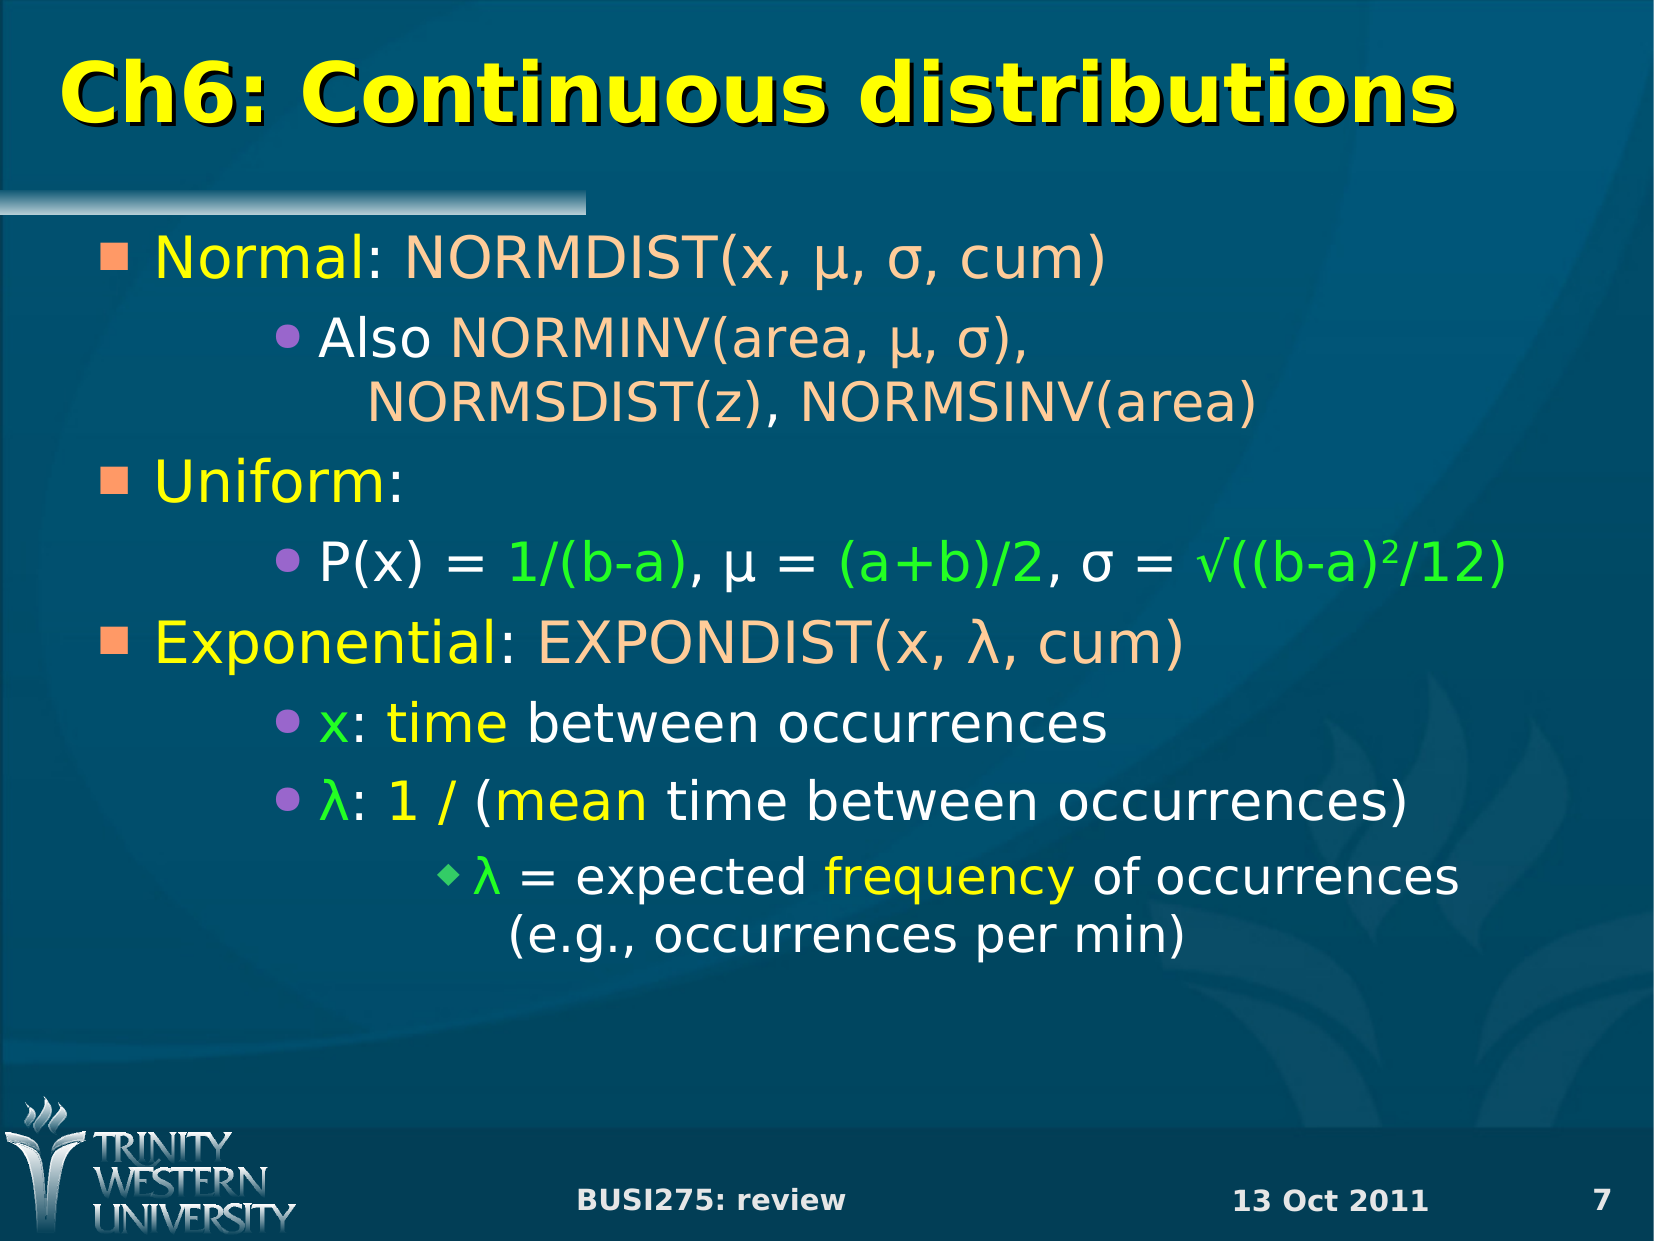

# Ch6: Continuous distributions
Normal: NORMDIST(x, μ, σ, cum)
Also NORMINV(area, μ, σ),
NORMSDIST(z), NORMSINV(area)
Uniform:
P(x) = 1/(b-a), μ = (a+b)/2, σ = √((b-a)2/12)
Exponential: EXPONDIST(x, λ, cum)
x: time between occurrences
λ: 1 / (mean time between occurrences)
λ = expected frequency of occurrences
(e.g., occurrences per min)
BUSI275: review
13 Oct 2011
7